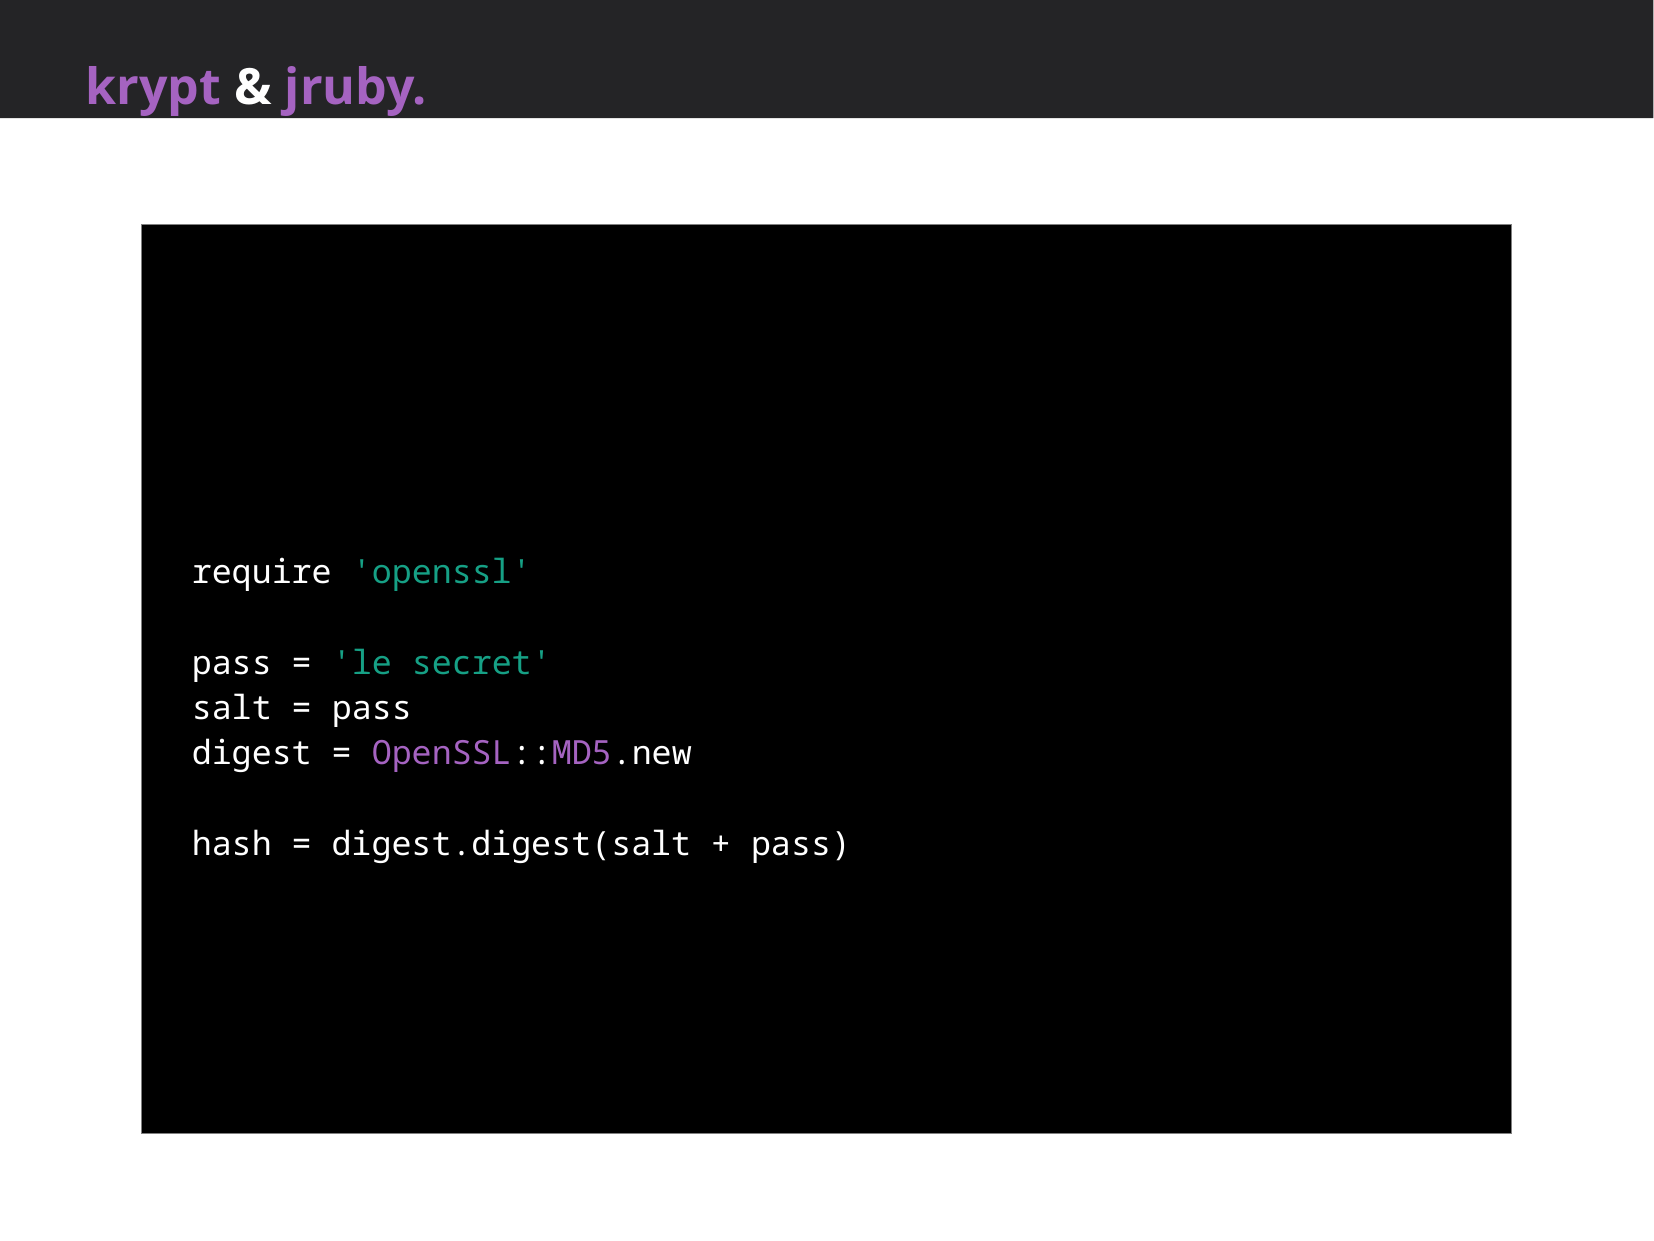

krypt & jruby.
krypt first of all is a framework
require 'openssl'
pass = 'le secret'
salt = pass
digest = OpenSSL::MD5.new
hash = digest.digest(salt + pass)